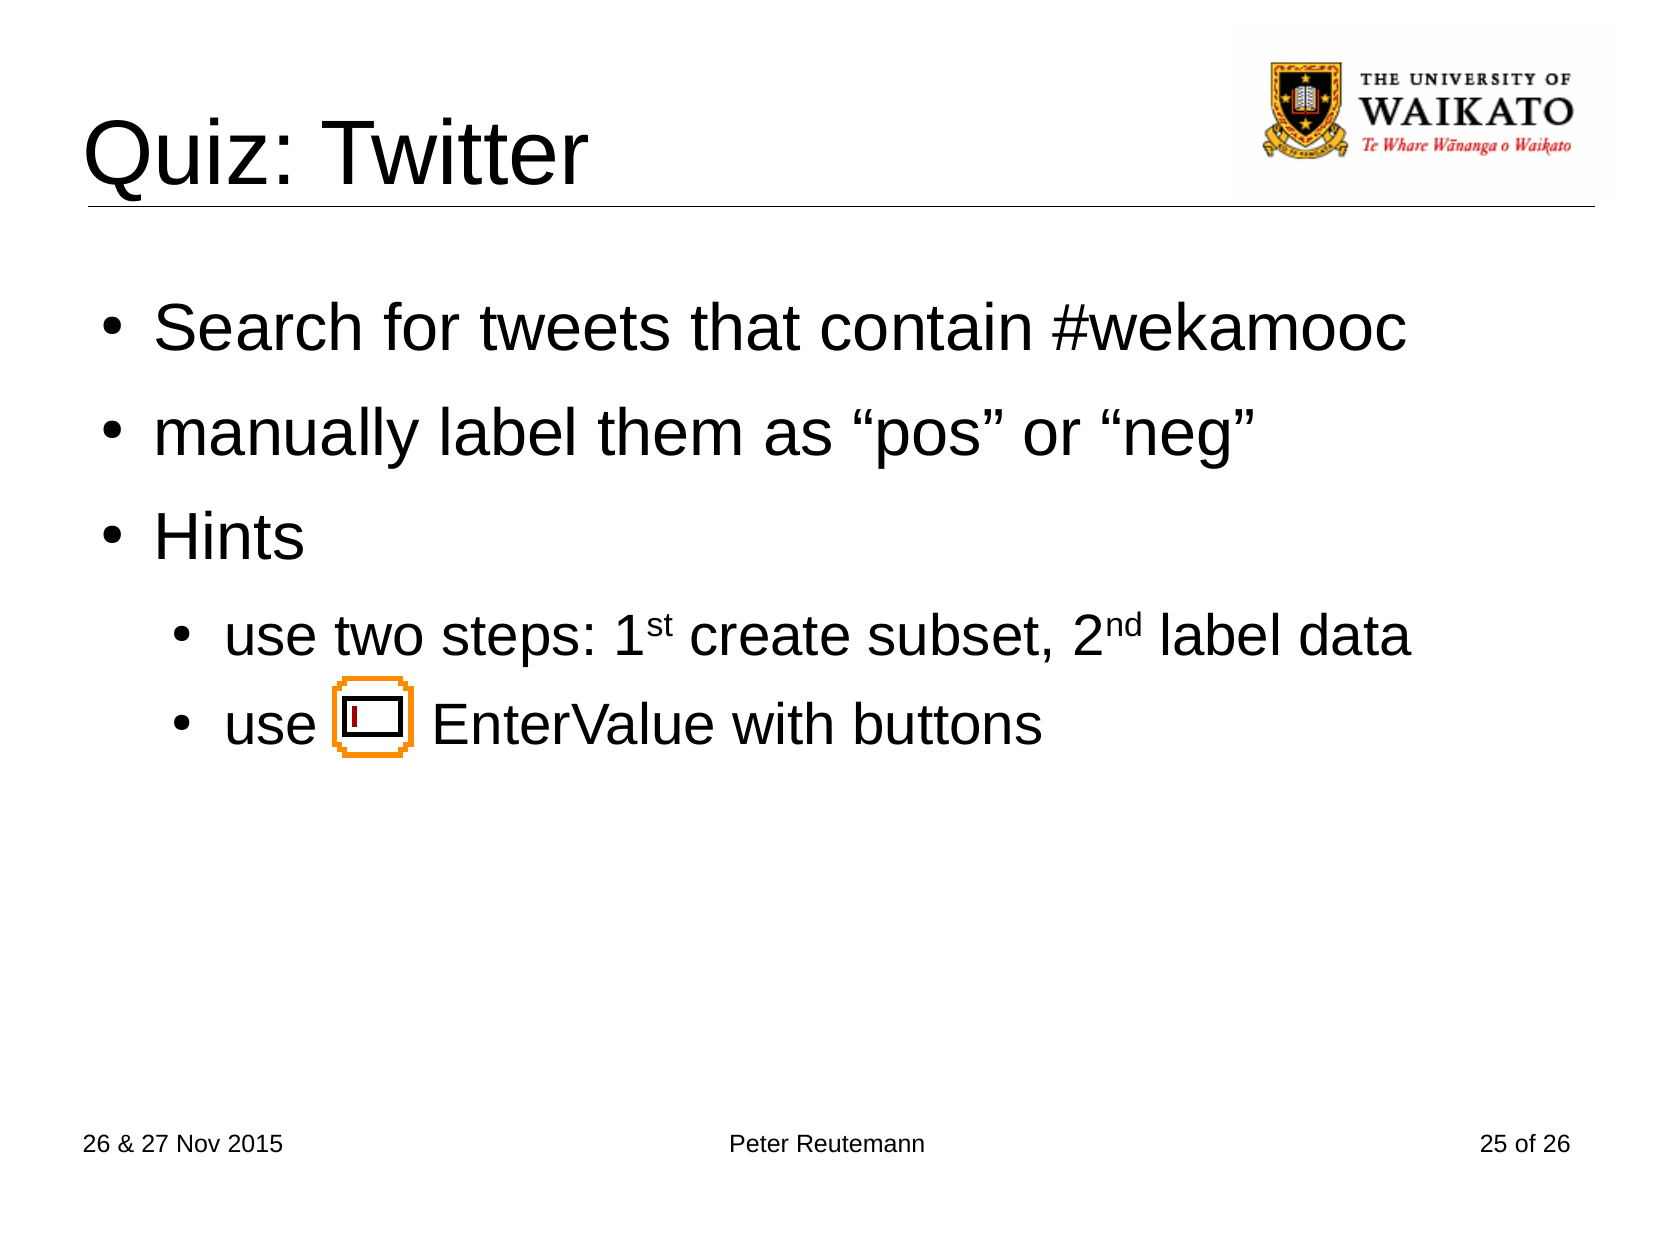

# Quiz: Twitter
Search for tweets that contain #wekamooc
manually label them as “pos” or “neg”
Hints
use two steps: 1st create subset, 2nd label data
use EnterValue with buttons
26 & 27 Nov 2015
Peter Reutemann
25